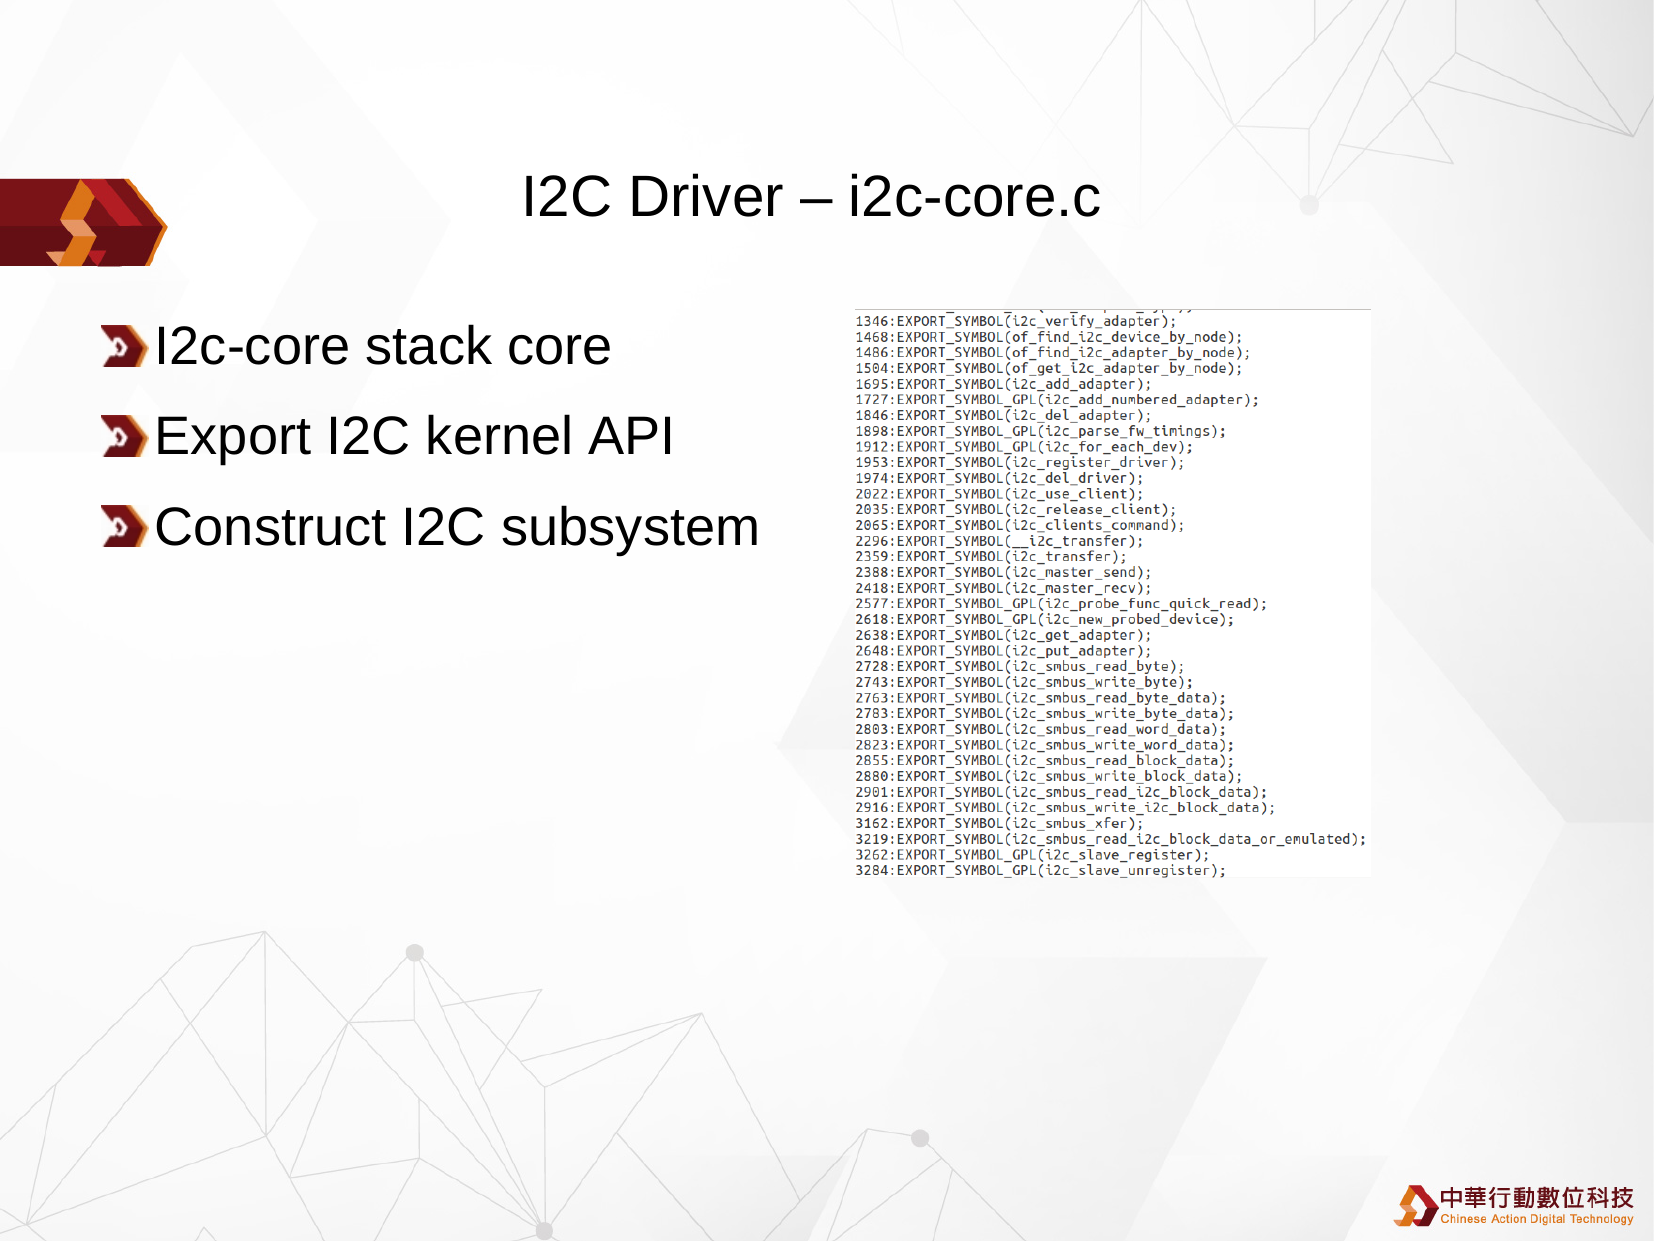

# I2C Driver – i2c-core.c
I2c-core stack core
Export I2C kernel API
Construct I2C subsystem